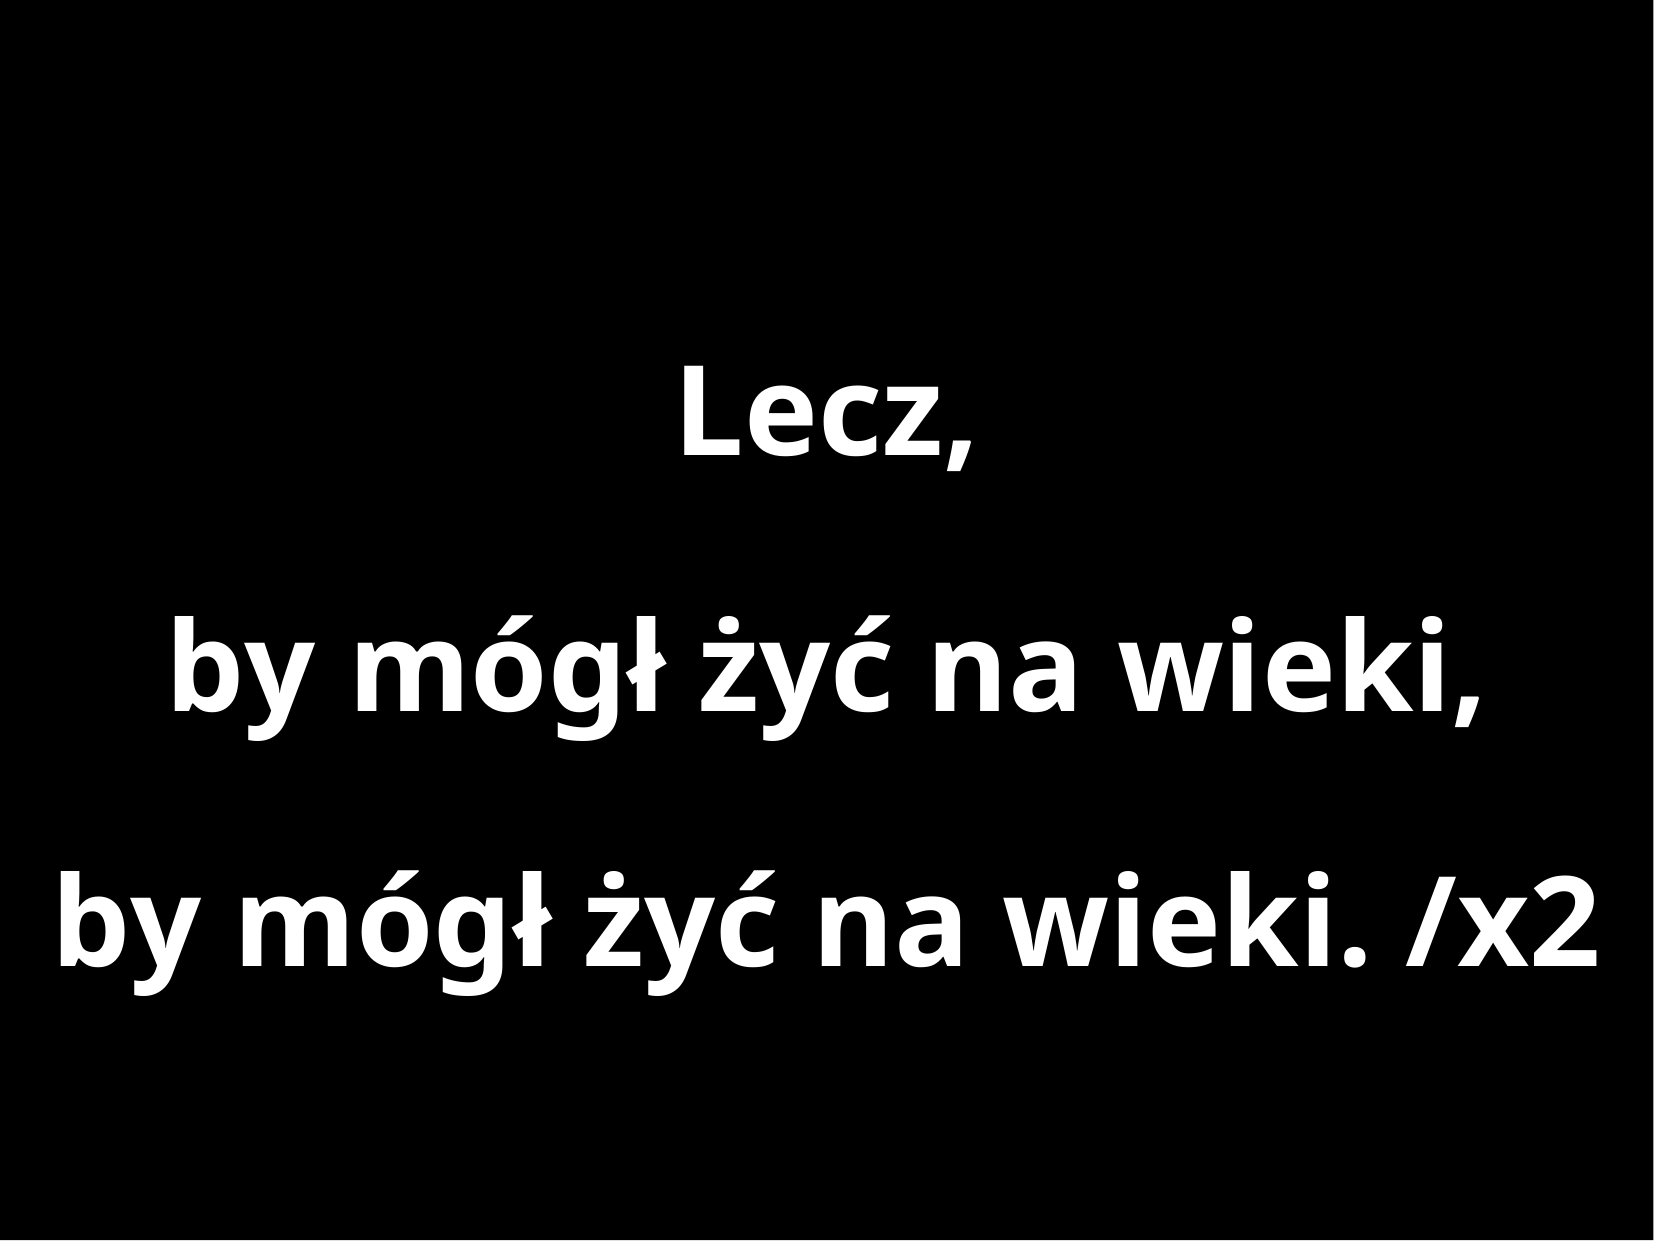

# Lecz, by mógł żyć na wieki, by mógł żyć na wieki. /x2